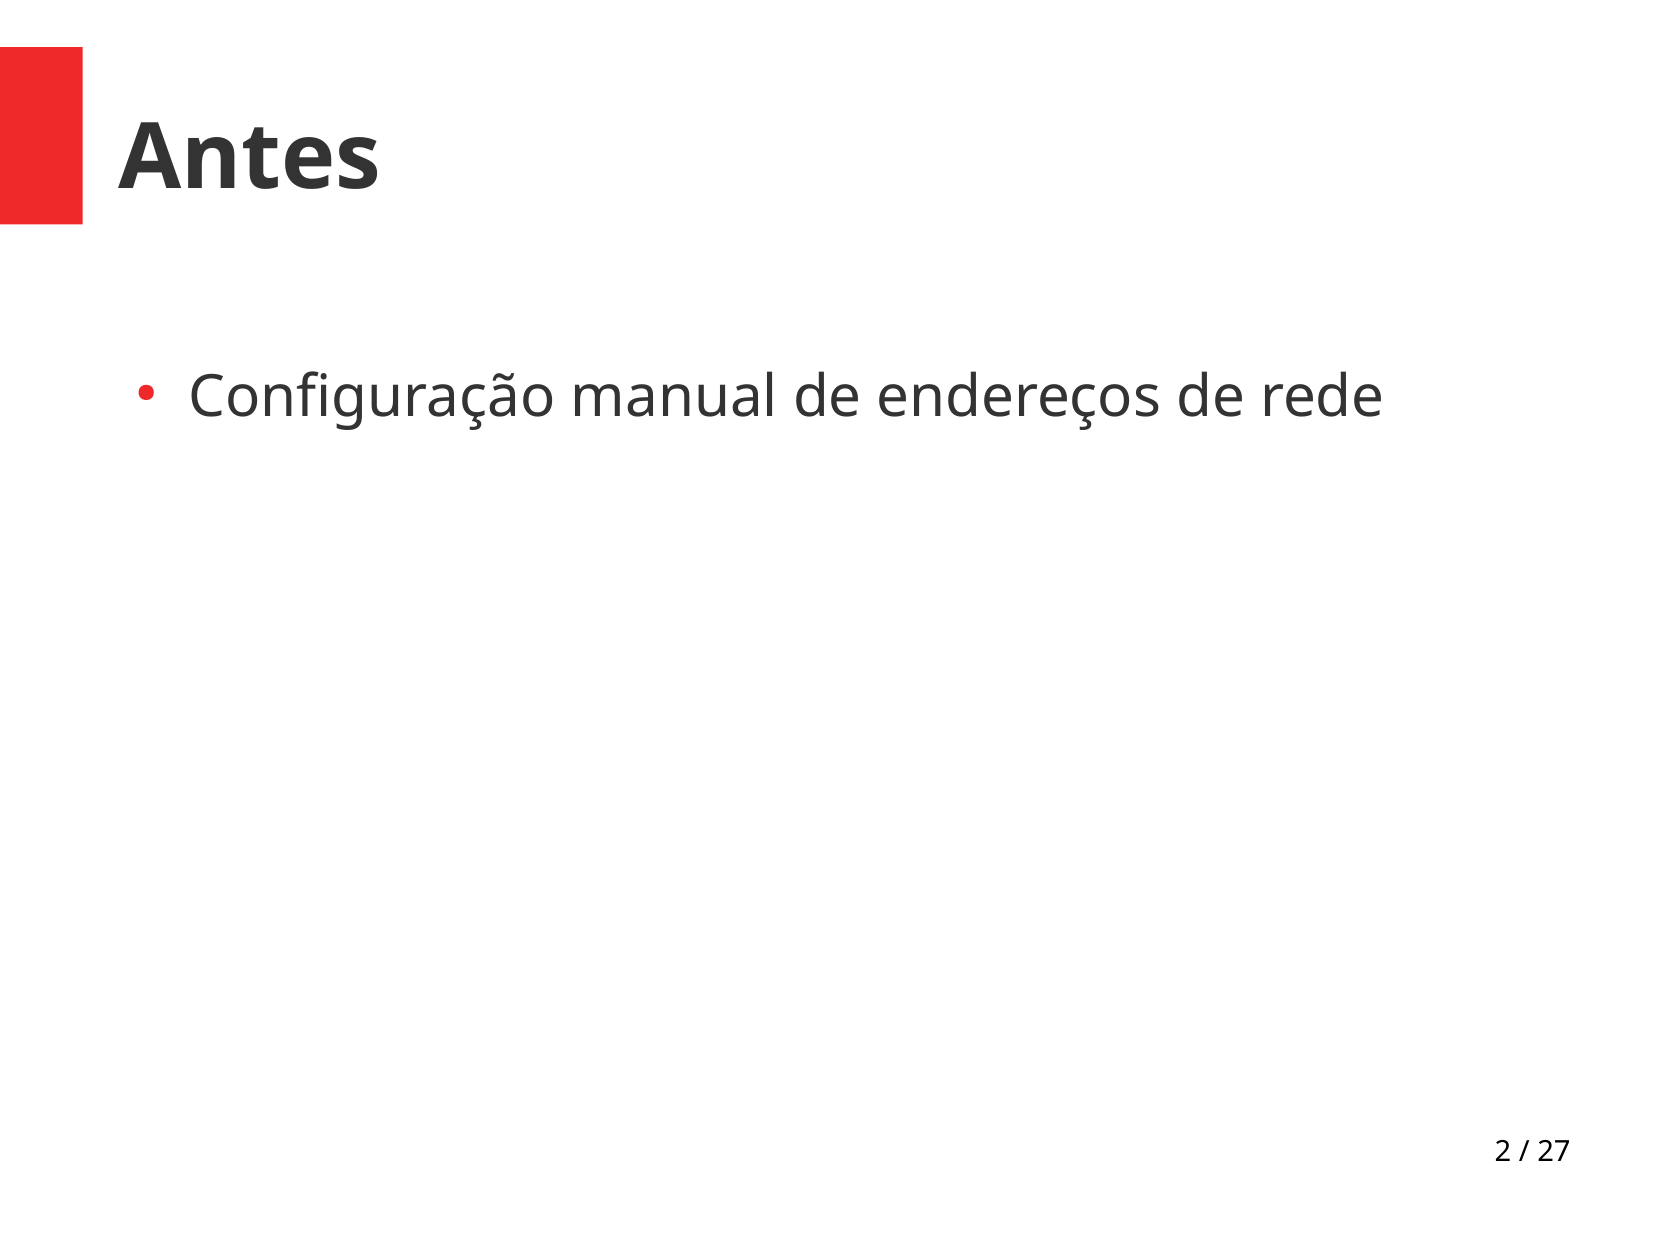

# Antes
Configuração manual de endereços de rede
2